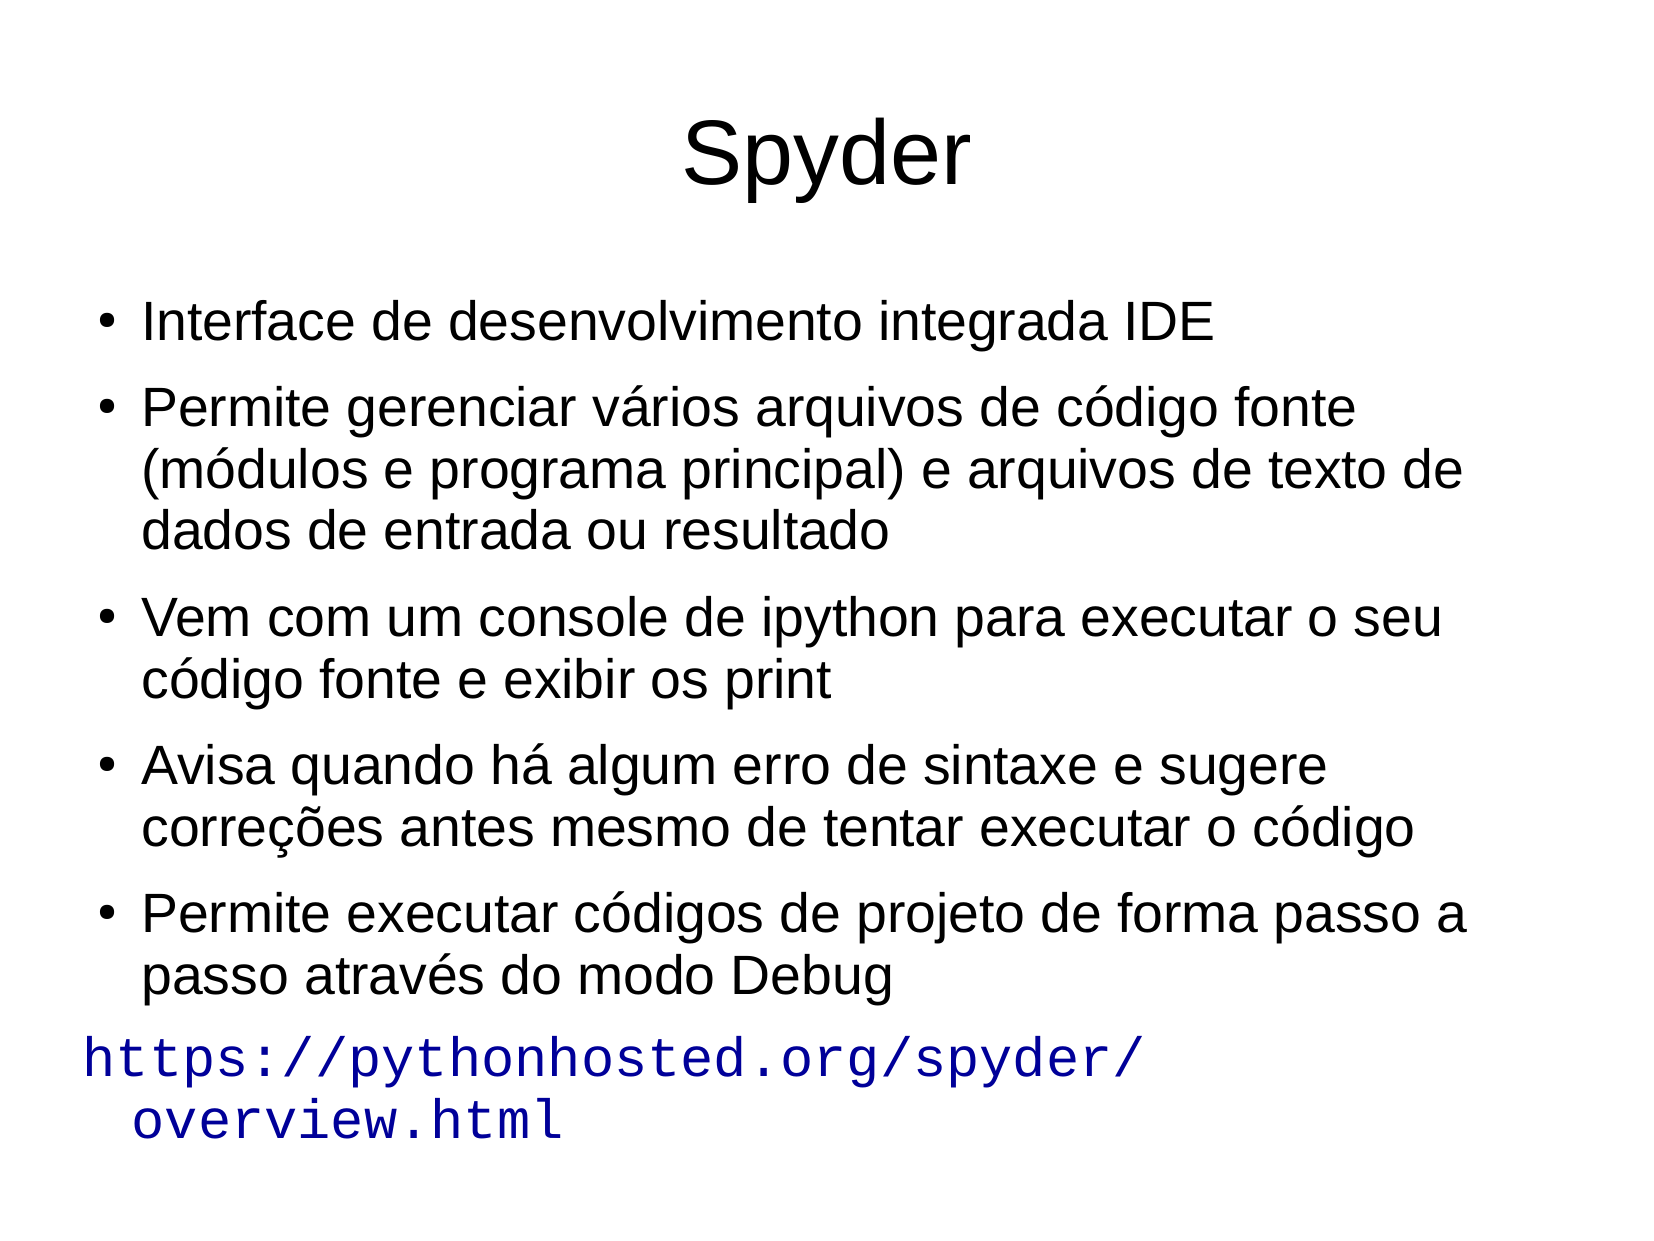

# Spyder
Interface de desenvolvimento integrada IDE
Permite gerenciar vários arquivos de código fonte (módulos e programa principal) e arquivos de texto de dados de entrada ou resultado
Vem com um console de ipython para executar o seu código fonte e exibir os print
Avisa quando há algum erro de sintaxe e sugere correções antes mesmo de tentar executar o código
Permite executar códigos de projeto de forma passo a passo através do modo Debug
https://pythonhosted.org/spyder/
overview.html